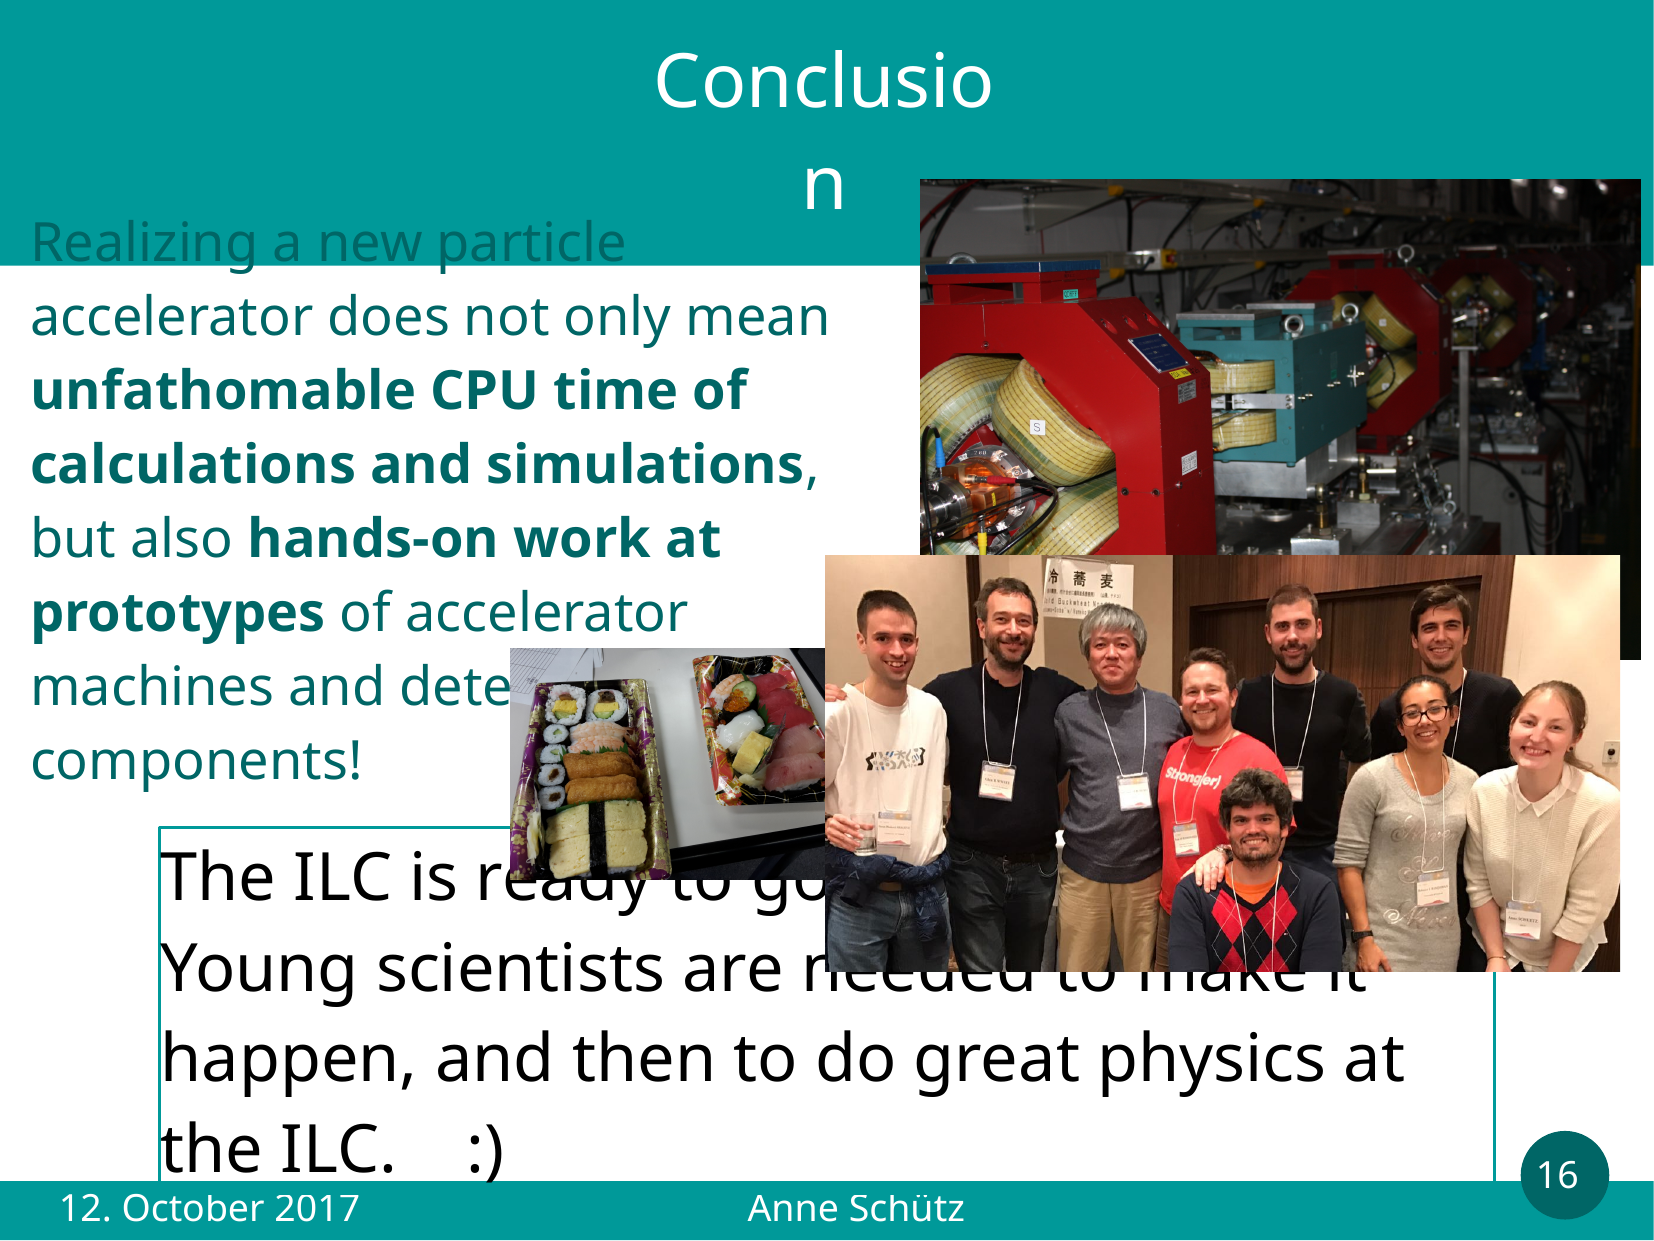

# Conclusion
Realizing a new particle accelerator does not only mean unfathomable CPU time of calculations and simulations, but also hands-on work at prototypes of accelerator machines and detector components!
The ILC is ready to go!
Young scientists are needed to make it happen, and then to do great physics at the ILC. :)